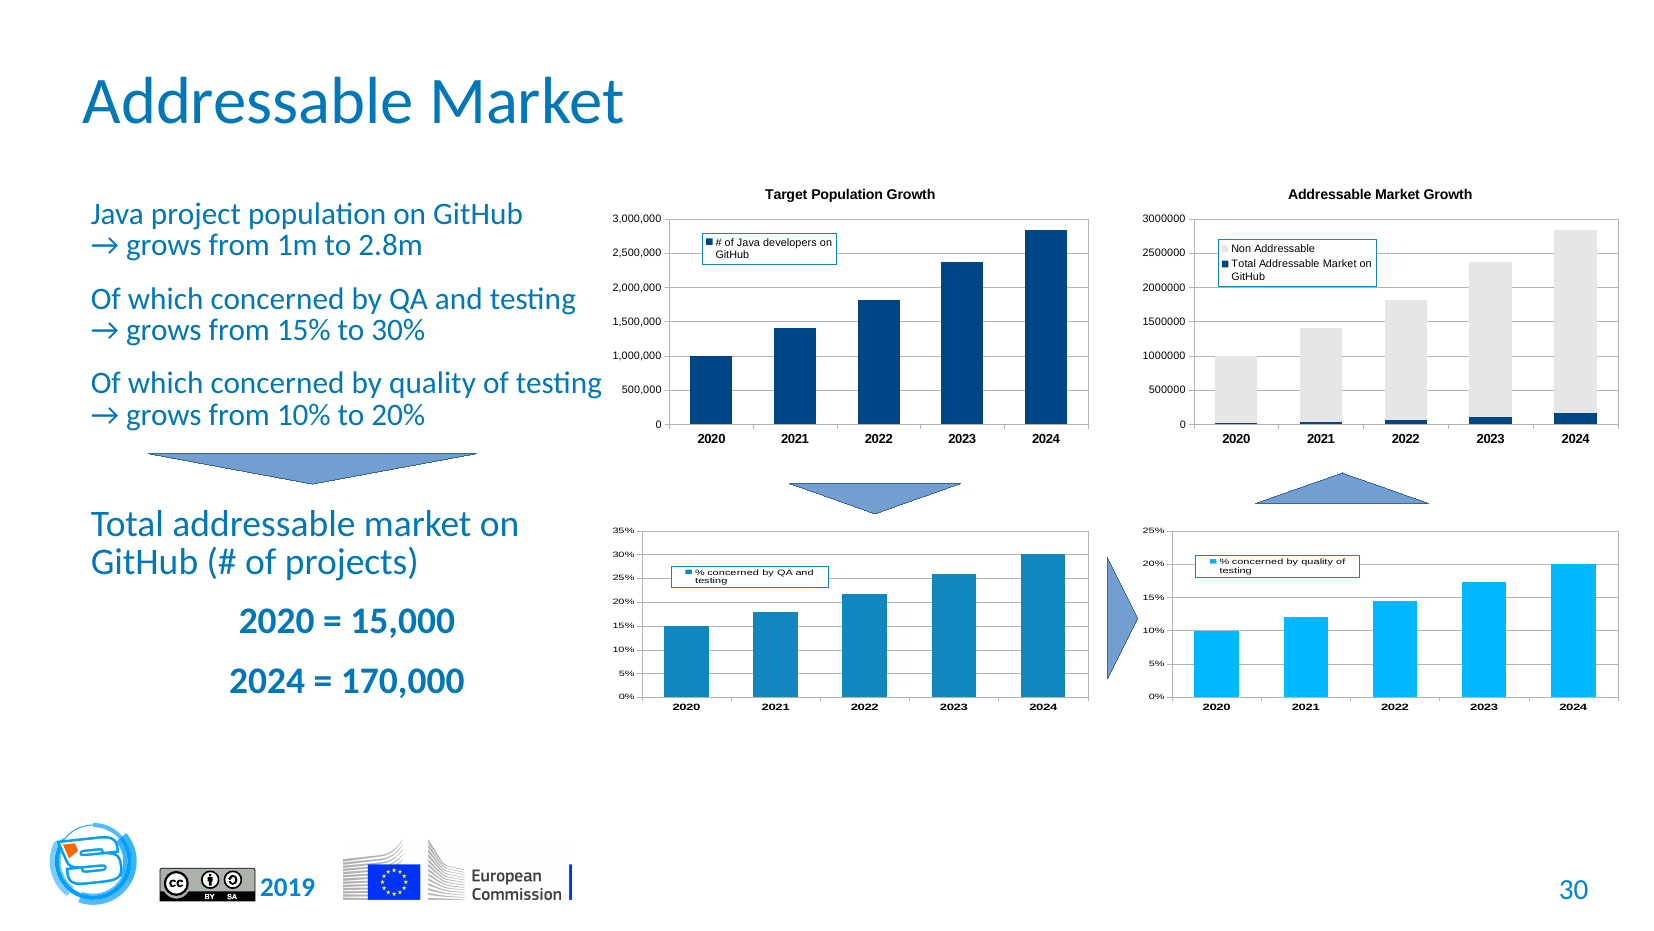

# Addressable Market
Java project population on GitHub
→ grows from 1m to 2.8m
Of which concerned by QA and testing
→ grows from 15% to 30%
Of which concerned by quality of testing
→ grows from 10% to 20%
Total addressable market on GitHub (# of projects)
2020 = 15,000
2024 = 170,000
30